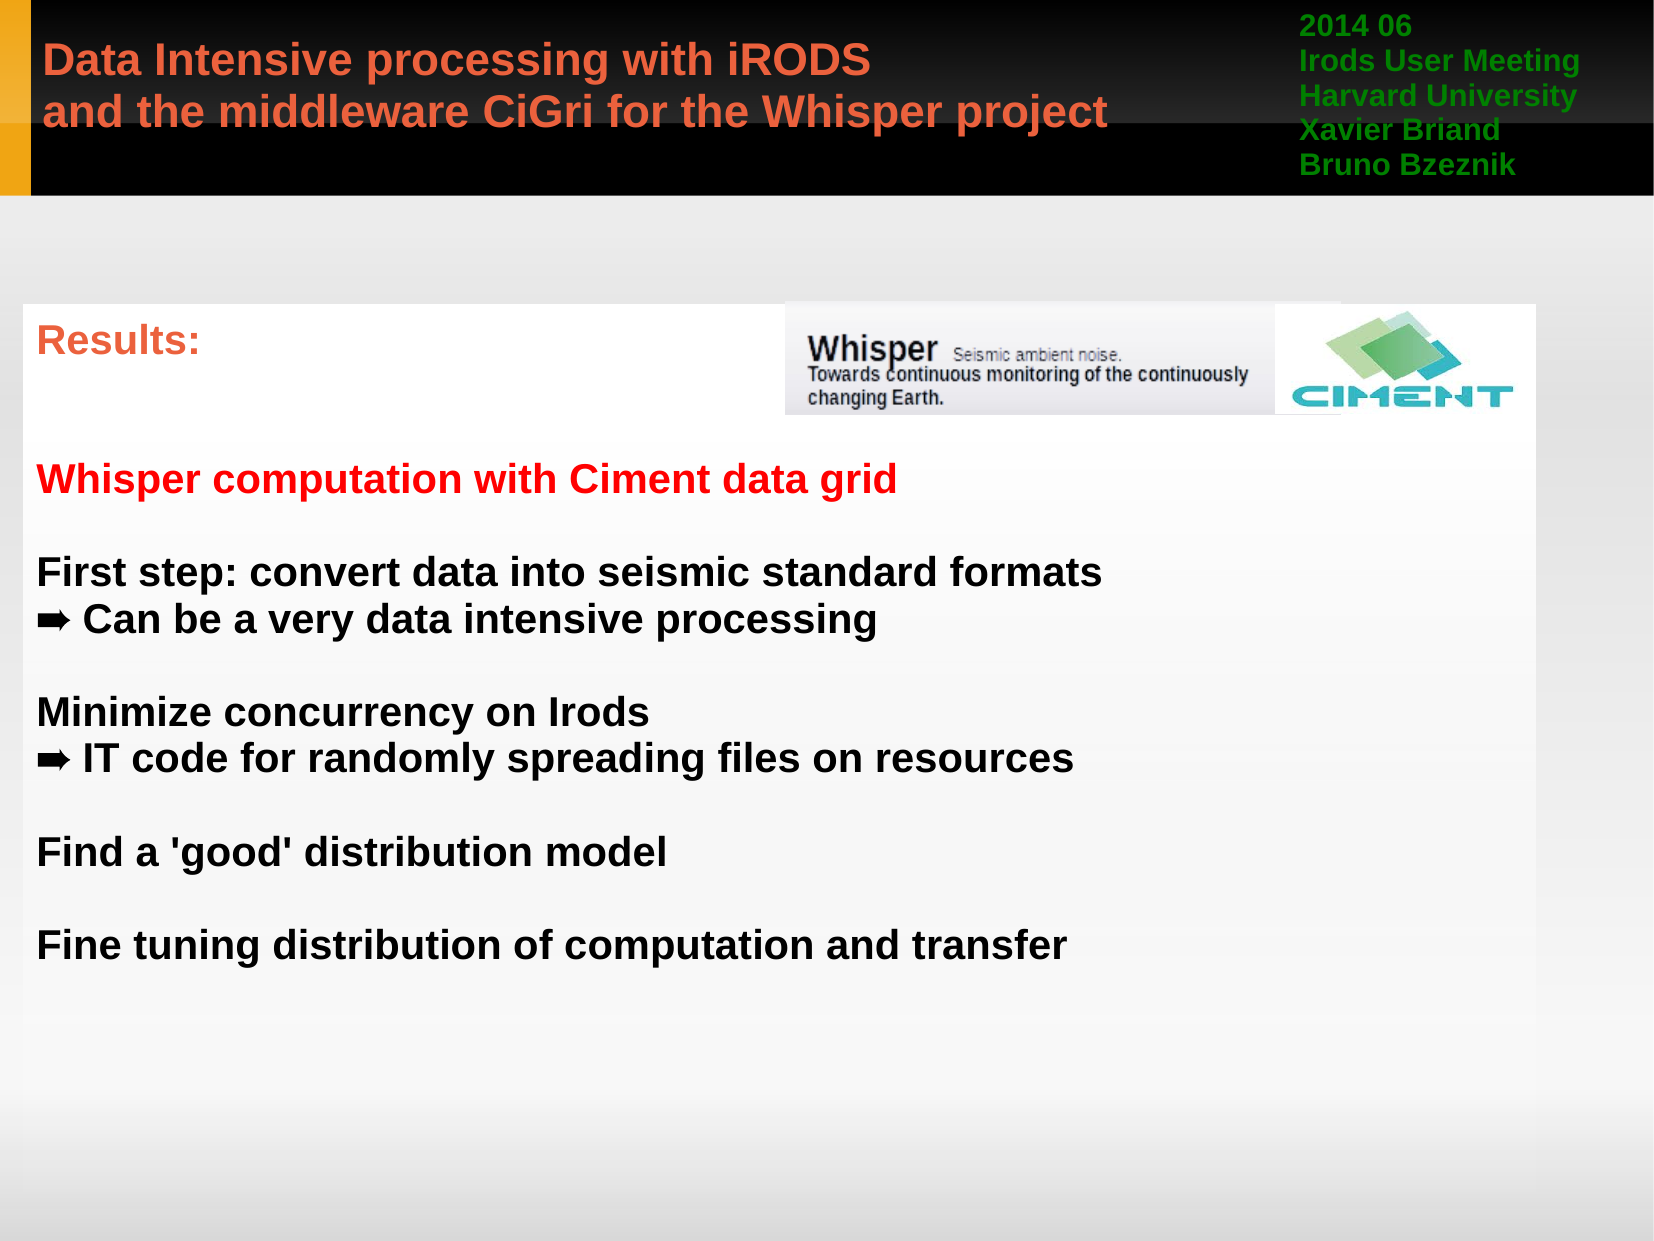

2014 06
Irods User Meeting
Harvard University
Xavier Briand
Bruno Bzeznik
 Data Intensive processing with iRODS
 and the middleware CiGri for the Whisper project
# Results:
Whisper computation with Ciment data grid
First step: convert data into seismic standard formats
à Can be a very data intensive processing
Minimize concurrency on Irods
à IT code for randomly spreading files on resources
Find a 'good' distribution model
Fine tuning distribution of computation and transfer